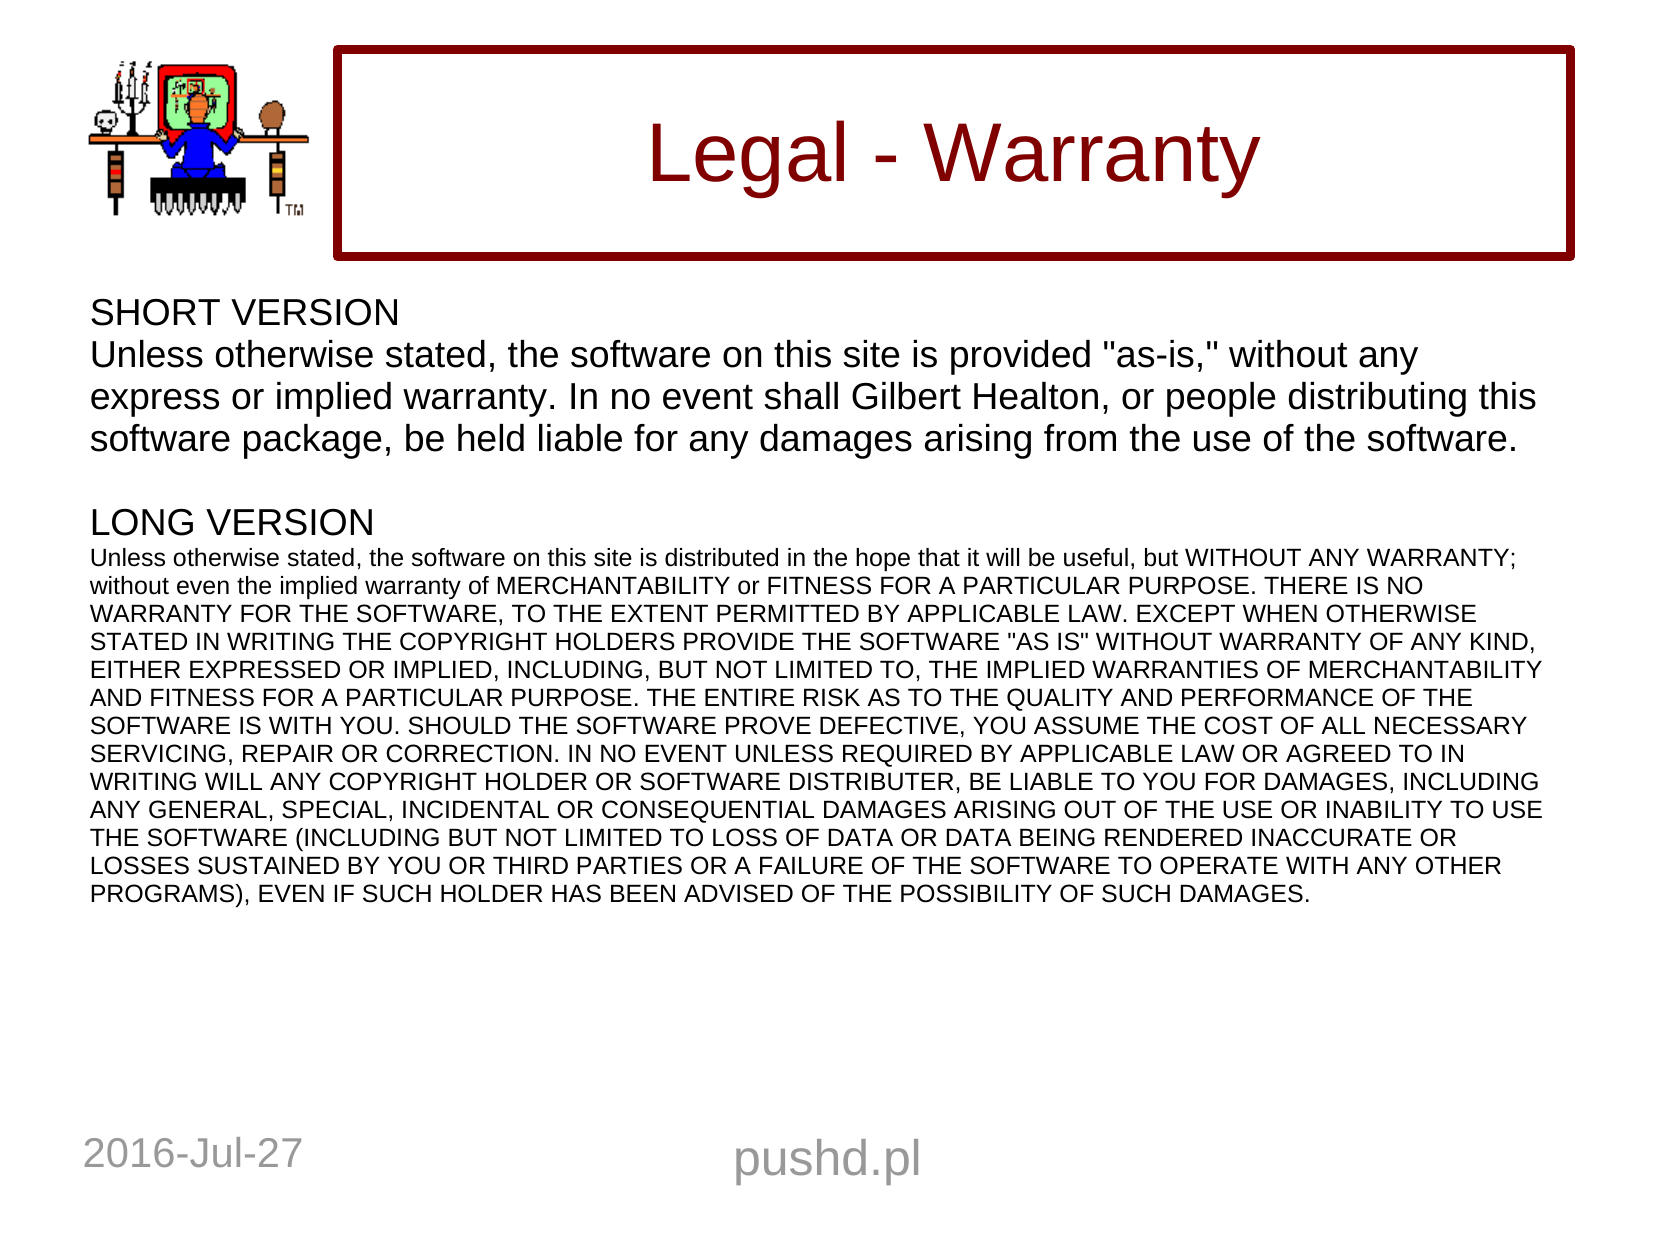

# Legal - Warranty
SHORT VERSION
Unless otherwise stated, the software on this site is provided "as-is," without any express or implied warranty. In no event shall Gilbert Healton, or people distributing this software package, be held liable for any damages arising from the use of the software.
LONG VERSION
Unless otherwise stated, the software on this site is distributed in the hope that it will be useful, but WITHOUT ANY WARRANTY; without even the implied warranty of MERCHANTABILITY or FITNESS FOR A PARTICULAR PURPOSE. THERE IS NO WARRANTY FOR THE SOFTWARE, TO THE EXTENT PERMITTED BY APPLICABLE LAW. EXCEPT WHEN OTHERWISE STATED IN WRITING THE COPYRIGHT HOLDERS PROVIDE THE SOFTWARE "AS IS" WITHOUT WARRANTY OF ANY KIND, EITHER EXPRESSED OR IMPLIED, INCLUDING, BUT NOT LIMITED TO, THE IMPLIED WARRANTIES OF MERCHANTABILITY AND FITNESS FOR A PARTICULAR PURPOSE. THE ENTIRE RISK AS TO THE QUALITY AND PERFORMANCE OF THE SOFTWARE IS WITH YOU. SHOULD THE SOFTWARE PROVE DEFECTIVE, YOU ASSUME THE COST OF ALL NECESSARY SERVICING, REPAIR OR CORRECTION. IN NO EVENT UNLESS REQUIRED BY APPLICABLE LAW OR AGREED TO IN WRITING WILL ANY COPYRIGHT HOLDER OR SOFTWARE DISTRIBUTER, BE LIABLE TO YOU FOR DAMAGES, INCLUDING ANY GENERAL, SPECIAL, INCIDENTAL OR CONSEQUENTIAL DAMAGES ARISING OUT OF THE USE OR INABILITY TO USE THE SOFTWARE (INCLUDING BUT NOT LIMITED TO LOSS OF DATA OR DATA BEING RENDERED INACCURATE OR LOSSES SUSTAINED BY YOU OR THIRD PARTIES OR A FAILURE OF THE SOFTWARE TO OPERATE WITH ANY OTHER PROGRAMS), EVEN IF SUCH HOLDER HAS BEEN ADVISED OF THE POSSIBILITY OF SUCH DAMAGES.